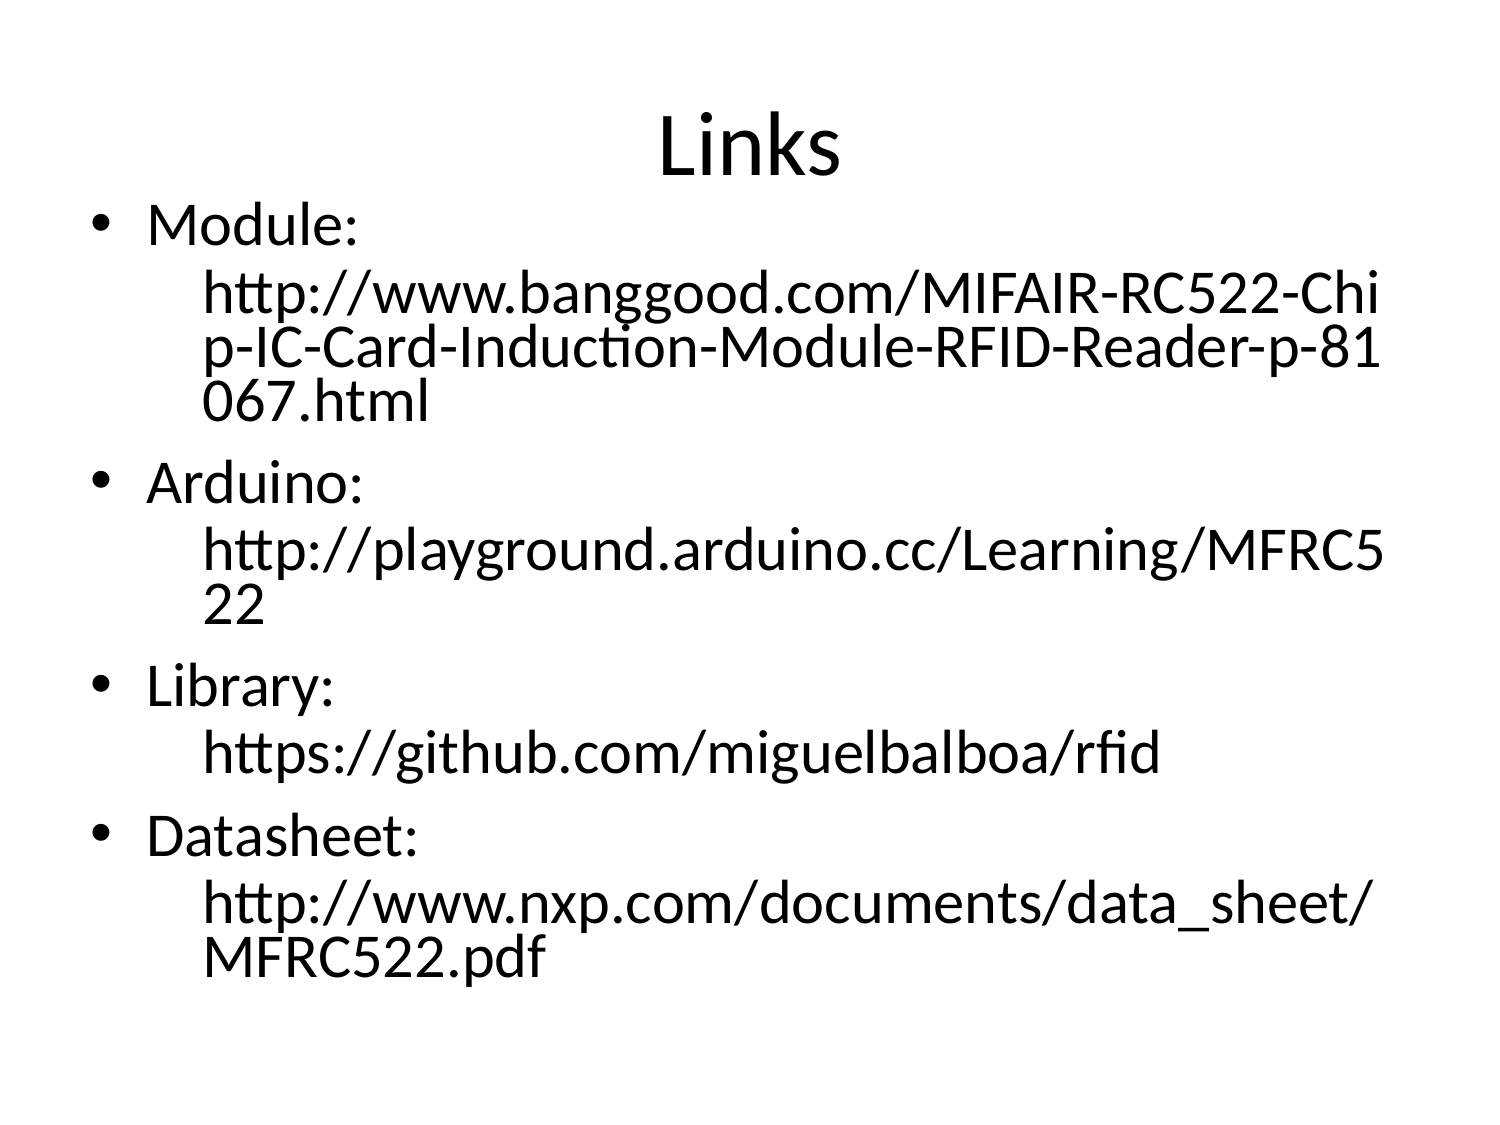

# Links
Module: http://www.banggood.com/MIFAIR-RC522-Chip-IC-Card-Induction-Module-RFID-Reader-p-81067.html
Arduino: http://playground.arduino.cc/Learning/MFRC522
Library: https://github.com/miguelbalboa/rfid
Datasheet: http://www.nxp.com/documents/data_sheet/MFRC522.pdf